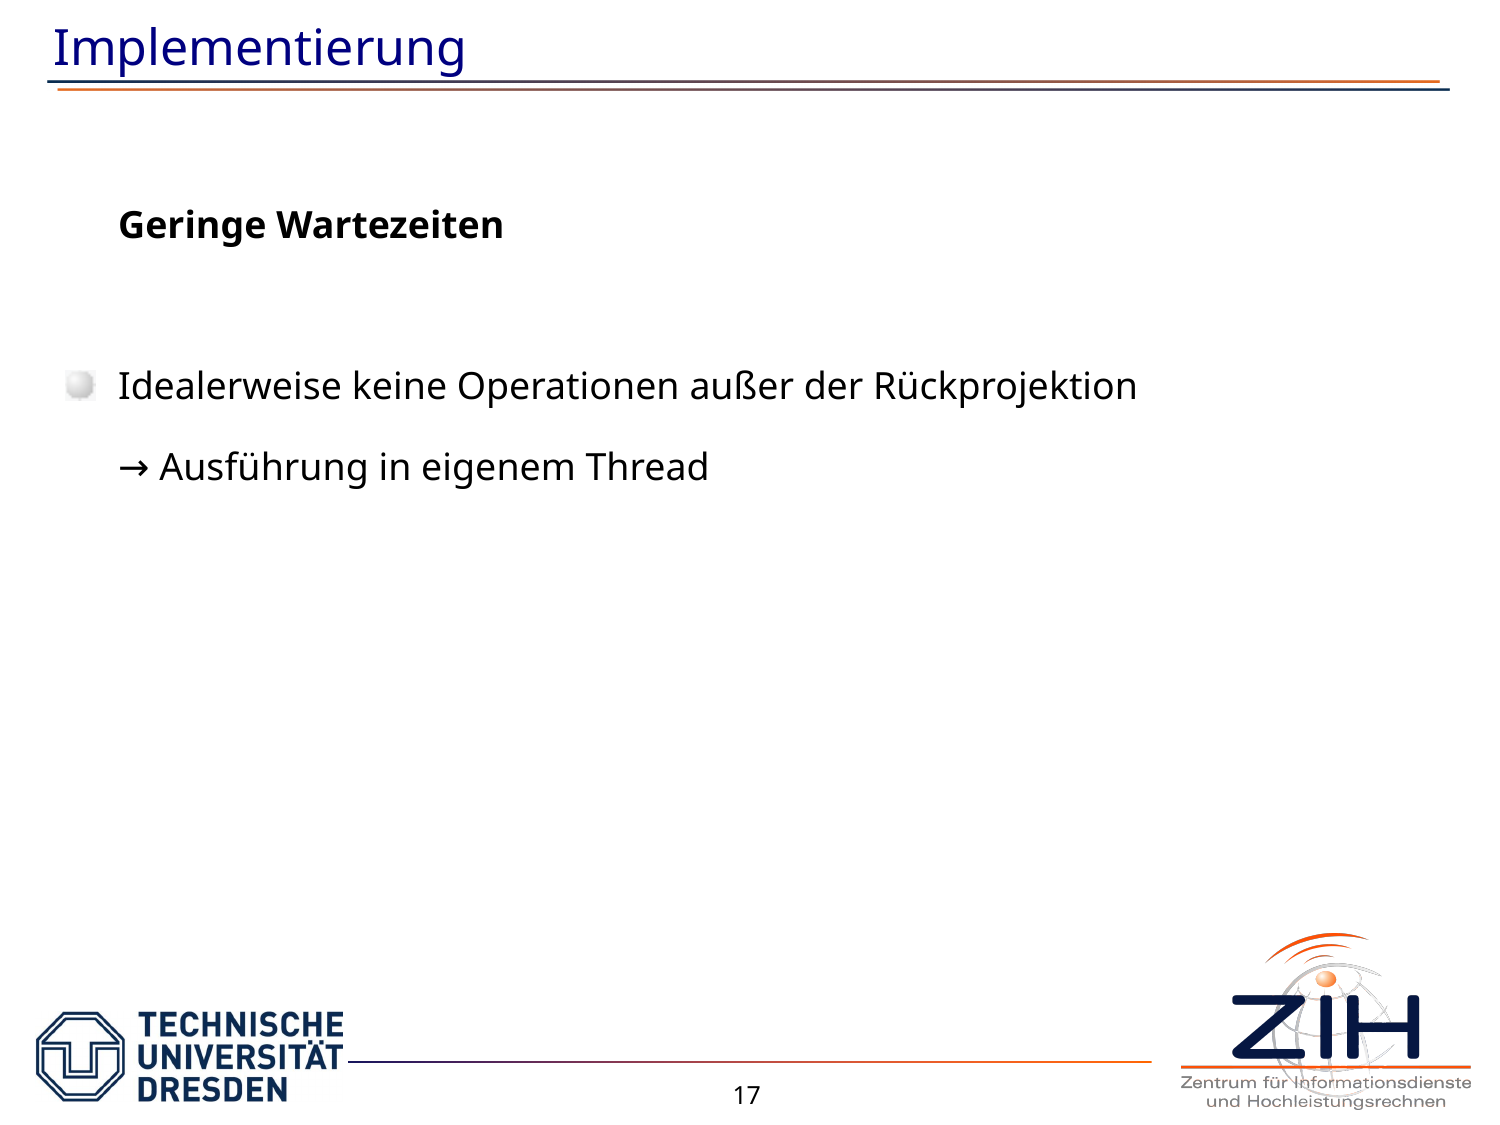

# Implementierung
Geringe Wartezeiten
Idealerweise keine Operationen außer der Rückprojektion
→ Ausführung in eigenem Thread
17